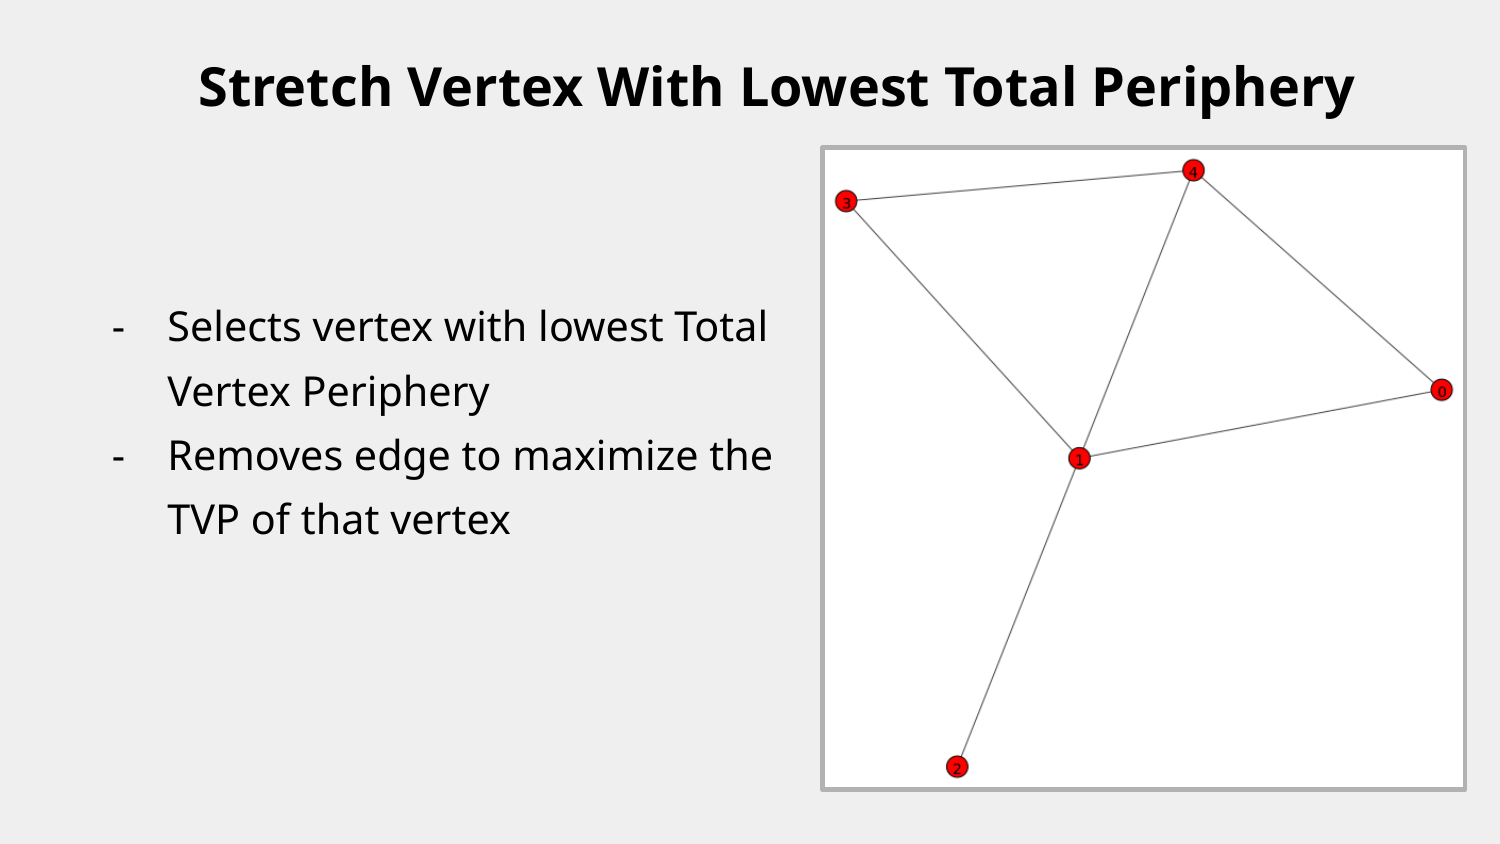

# Stretch Vertex With Lowest Total Periphery
Selects vertex with lowest Total Vertex Periphery
Removes edge to maximize the TVP of that vertex